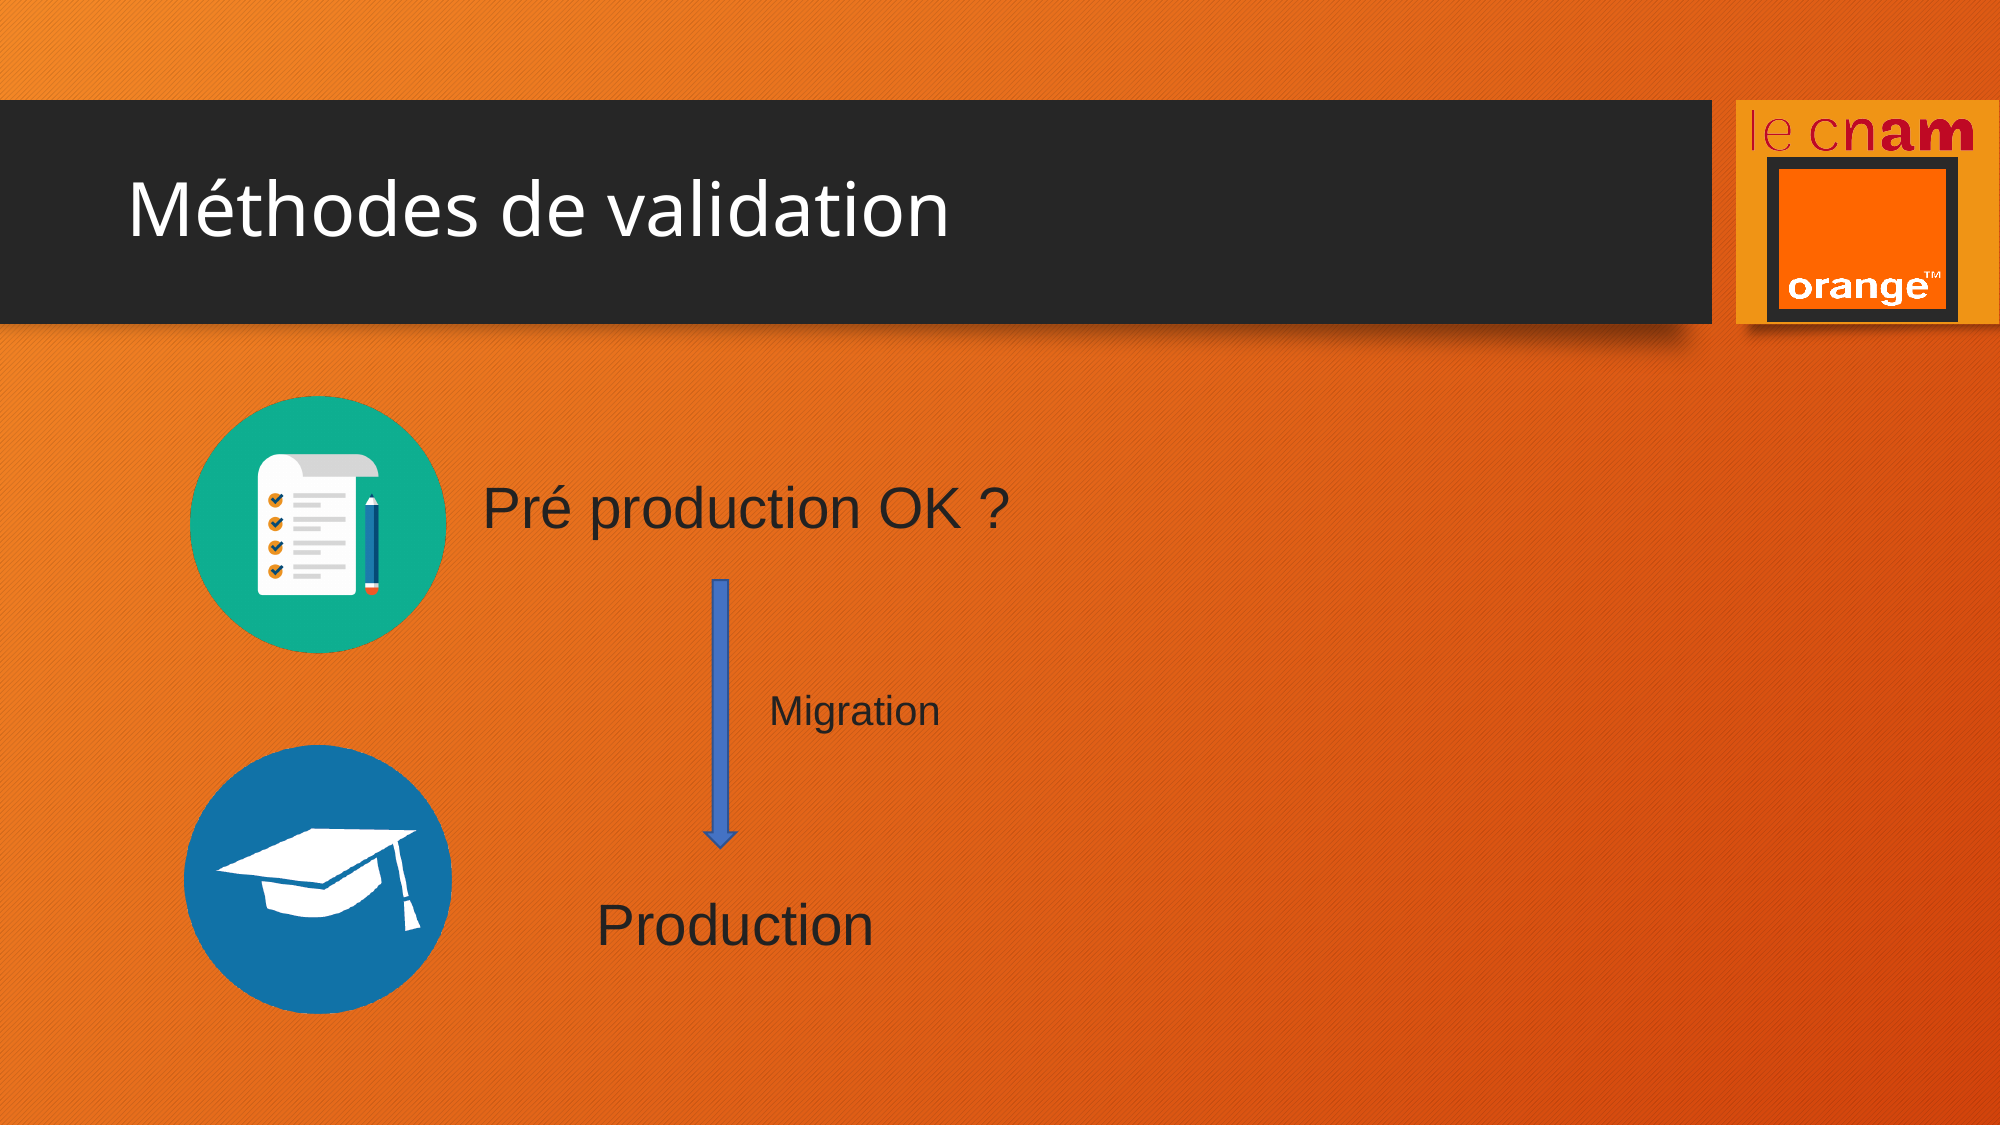

# Méthodes de validation
Pré production OK ?
Migration
Production